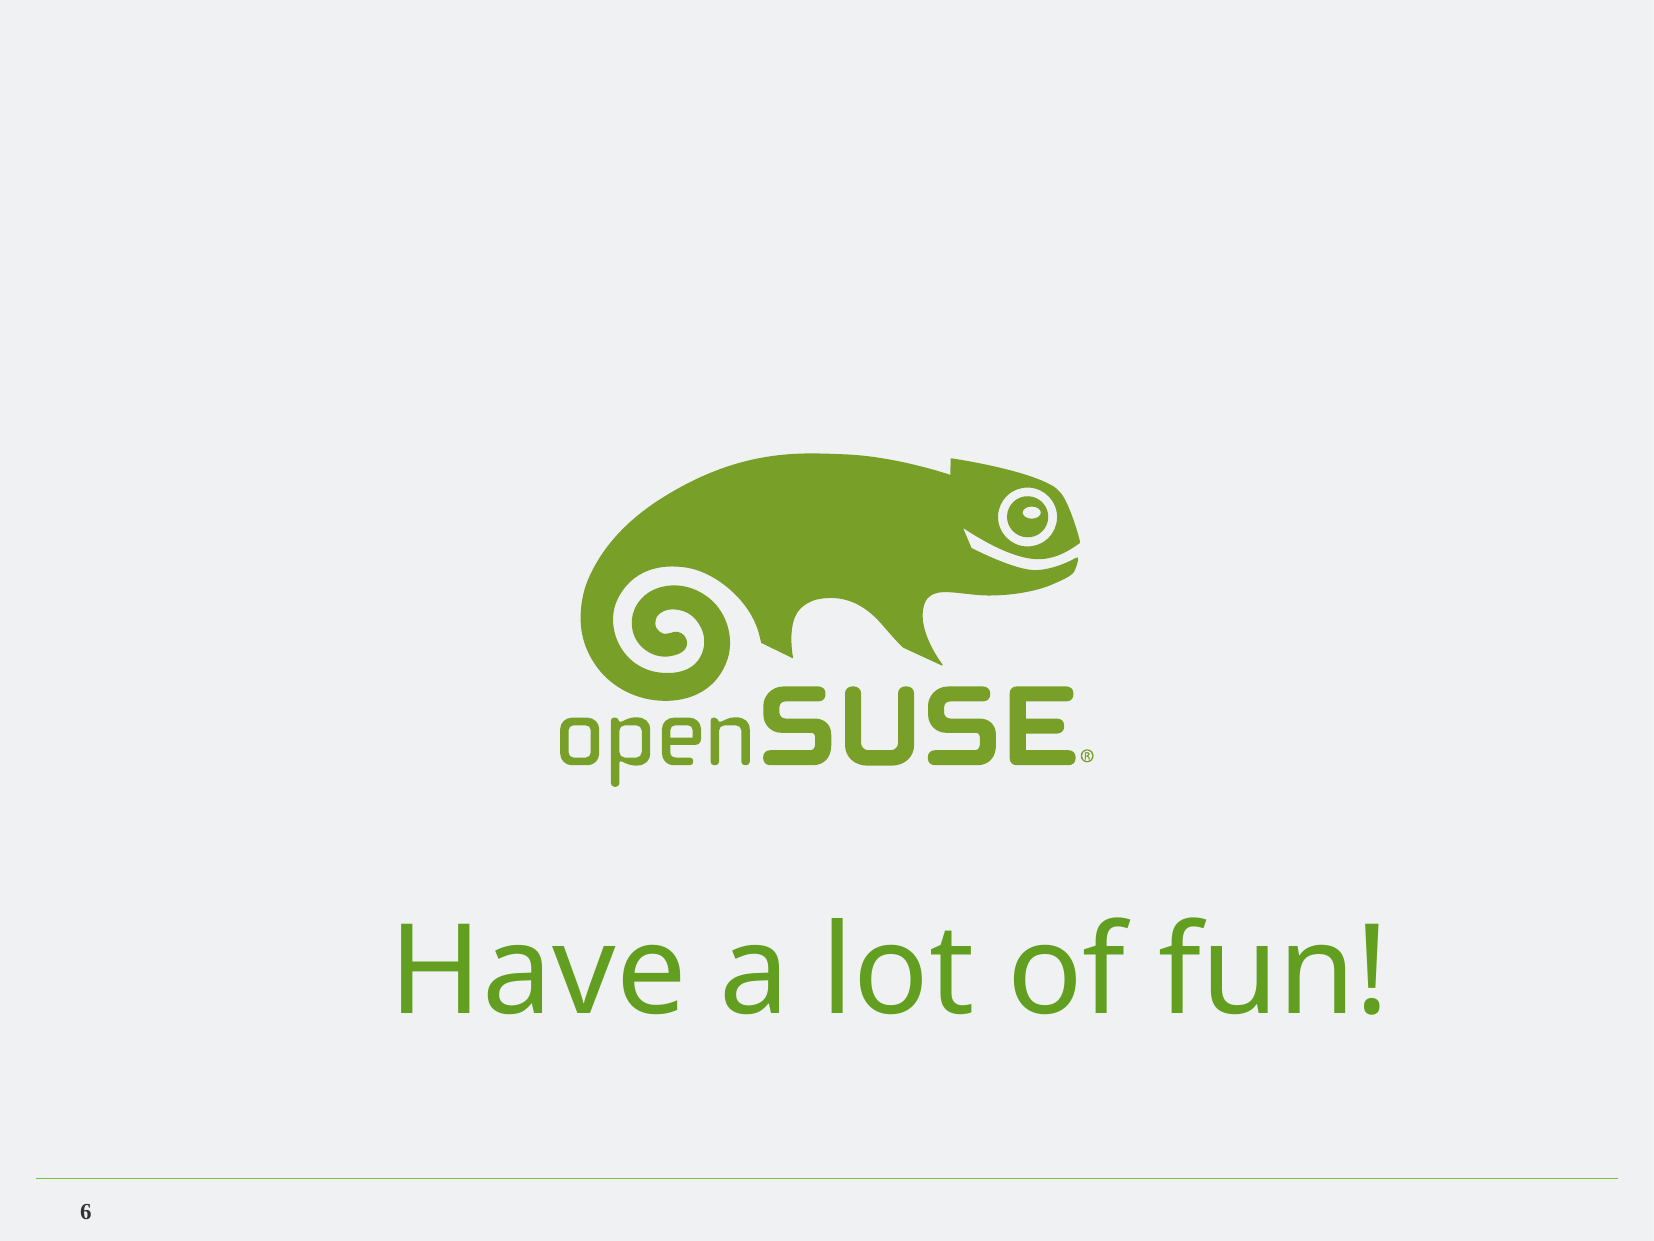

Have a lot of fun!
6
#